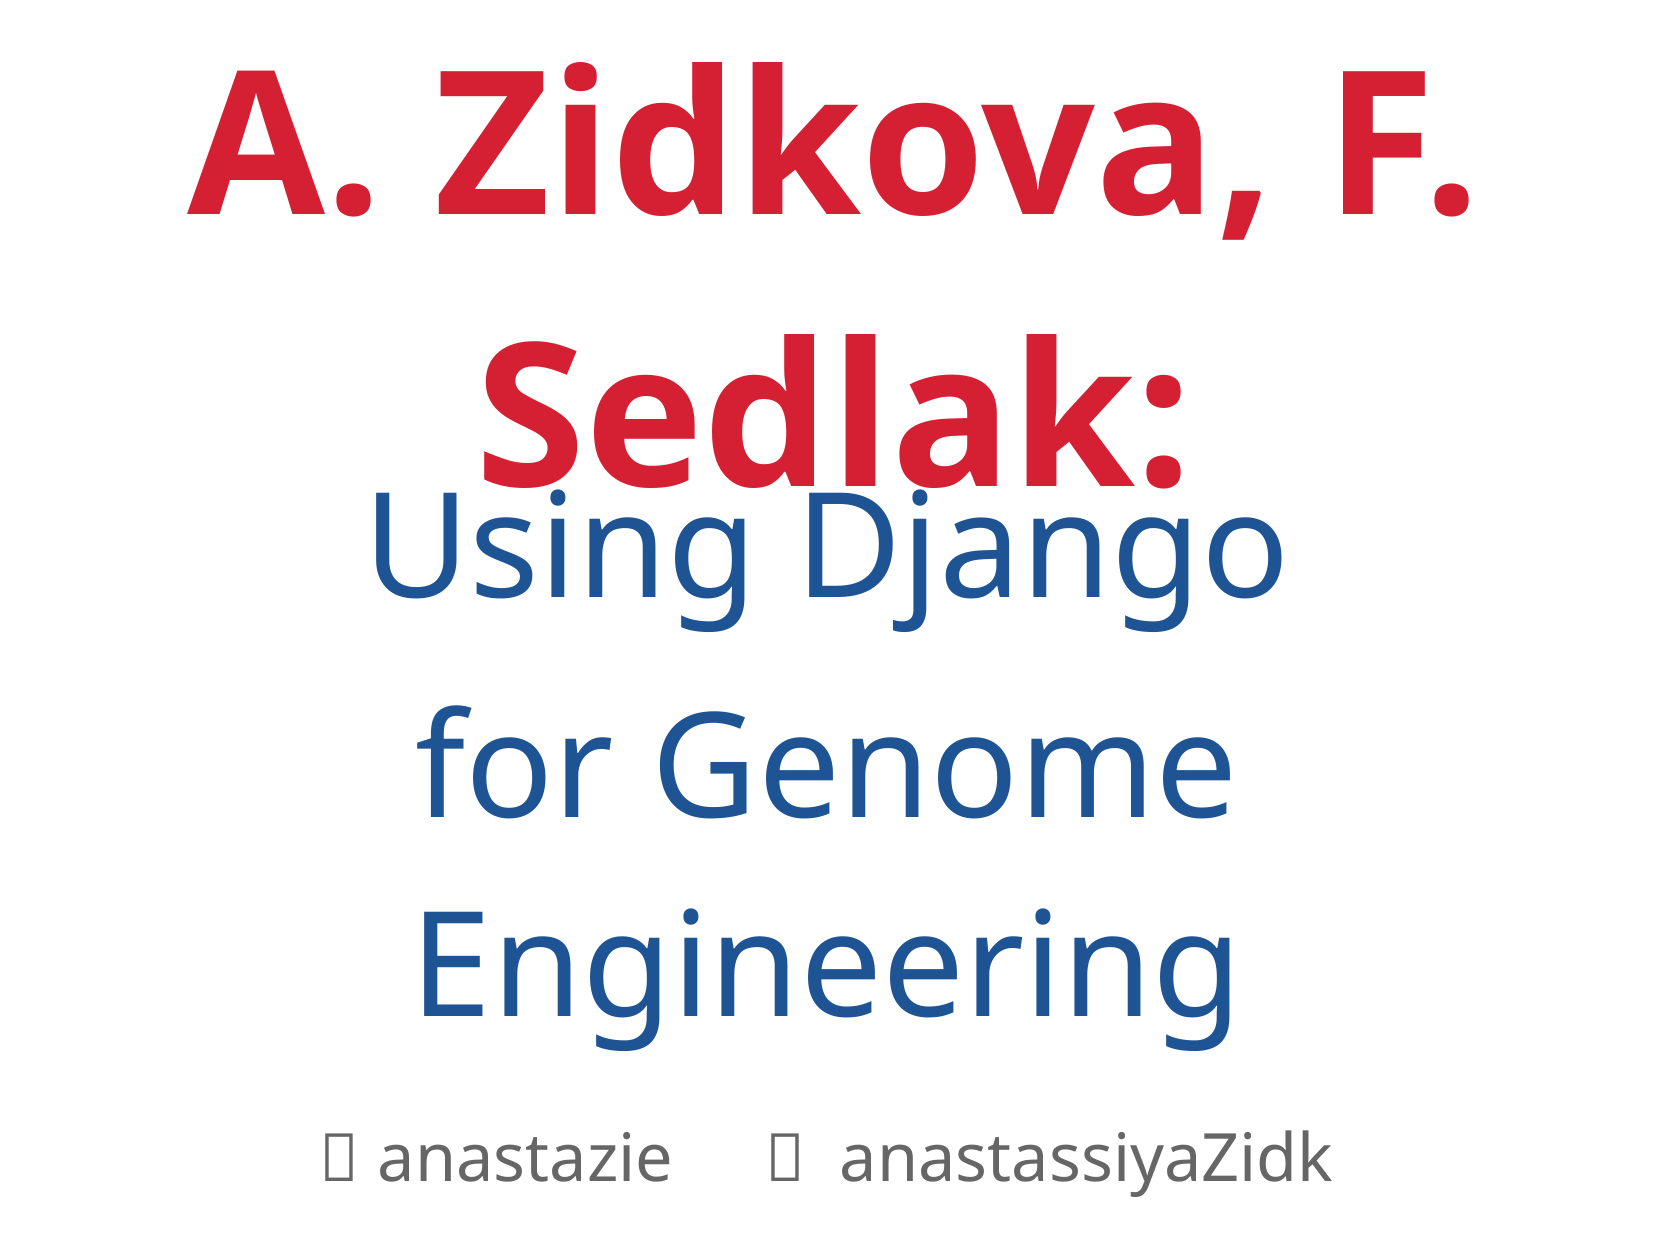

A. Zidkova, F. Sedlak:
# Using Django
for Genome Engineering
 anastazie  anastassiyaZidk